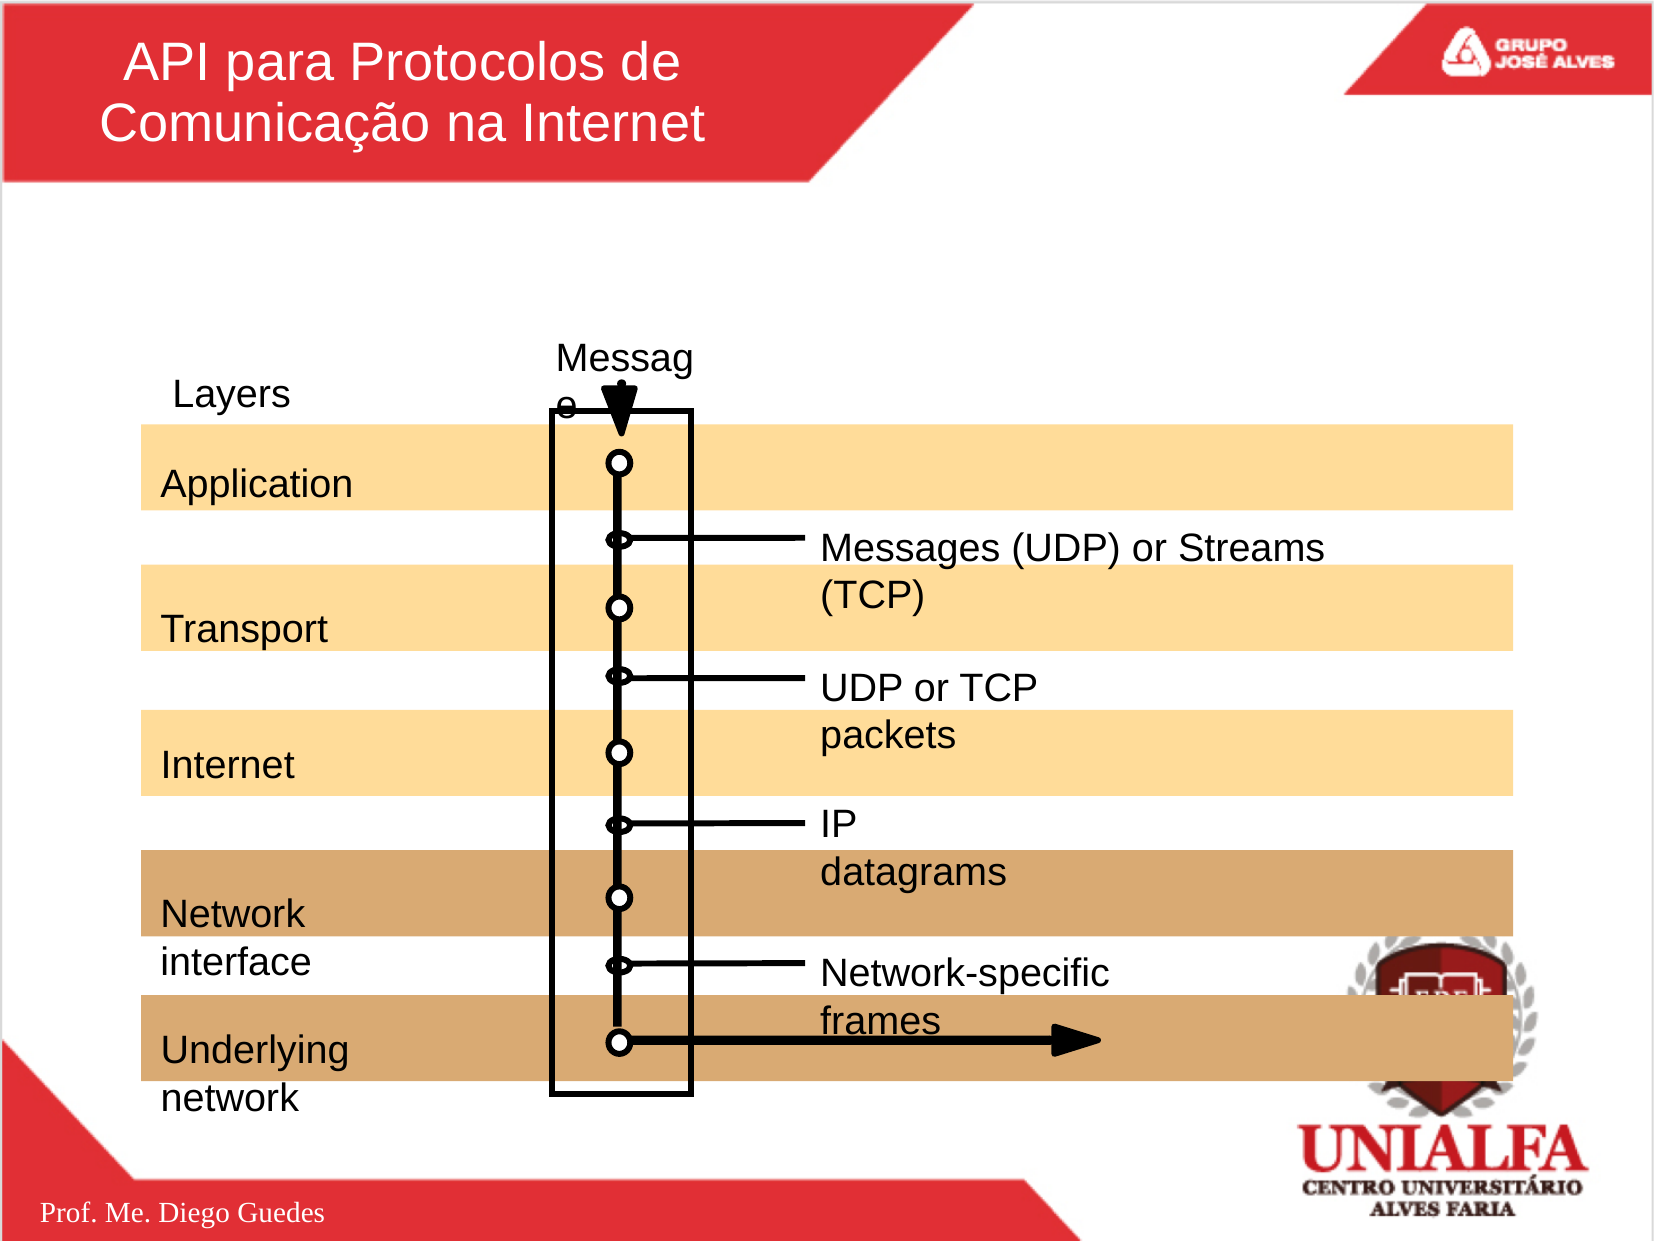

# API para Protocolos de Comunicação na Internet
Message
Layers
Application
Messages (UDP) or Streams (TCP)
Transport
UDP or TCP packets
Internet
IP datagrams
Network interface
Network-specific frames
Underlying network